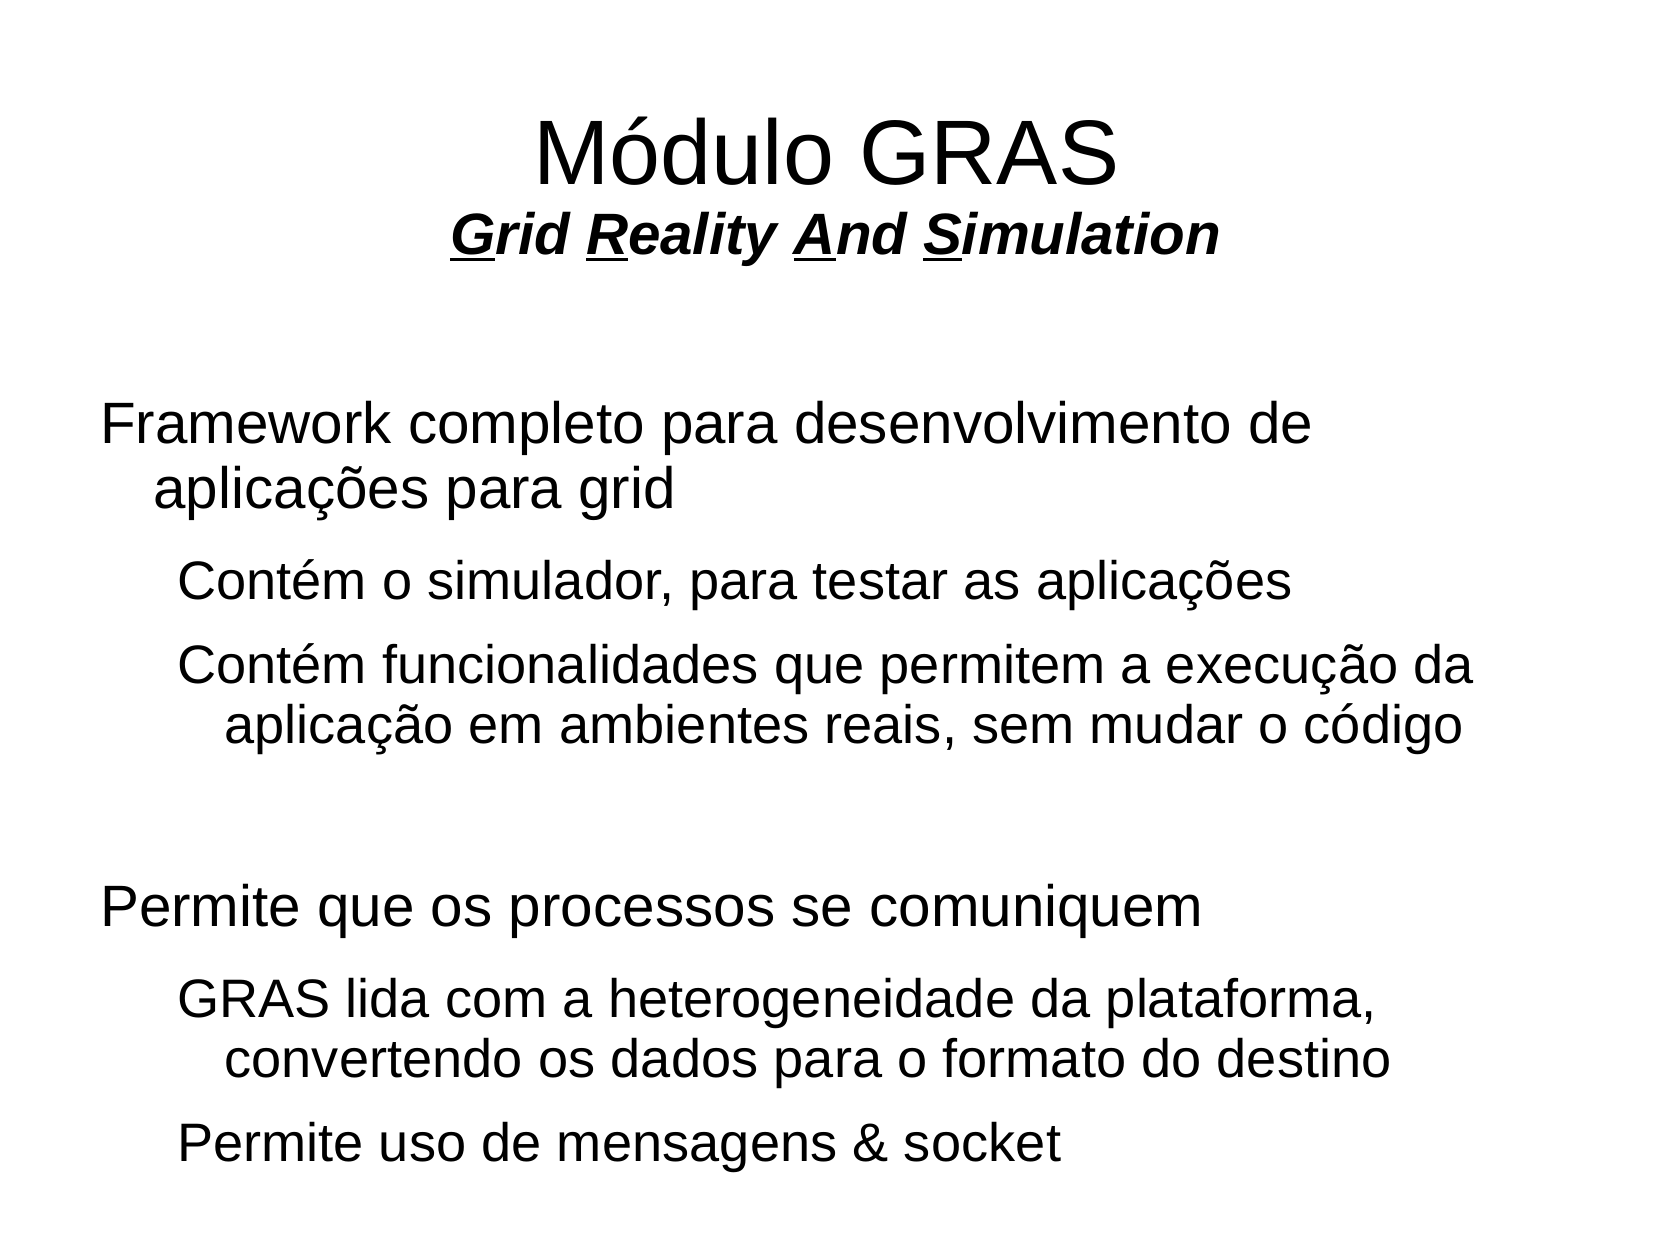

# Módulo GRAS
Grid Reality And Simulation
Framework completo para desenvolvimento de aplicações para grid
Contém o simulador, para testar as aplicações
Contém funcionalidades que permitem a execução da aplicação em ambientes reais, sem mudar o código
Permite que os processos se comuniquem
GRAS lida com a heterogeneidade da plataforma, convertendo os dados para o formato do destino
Permite uso de mensagens & socket